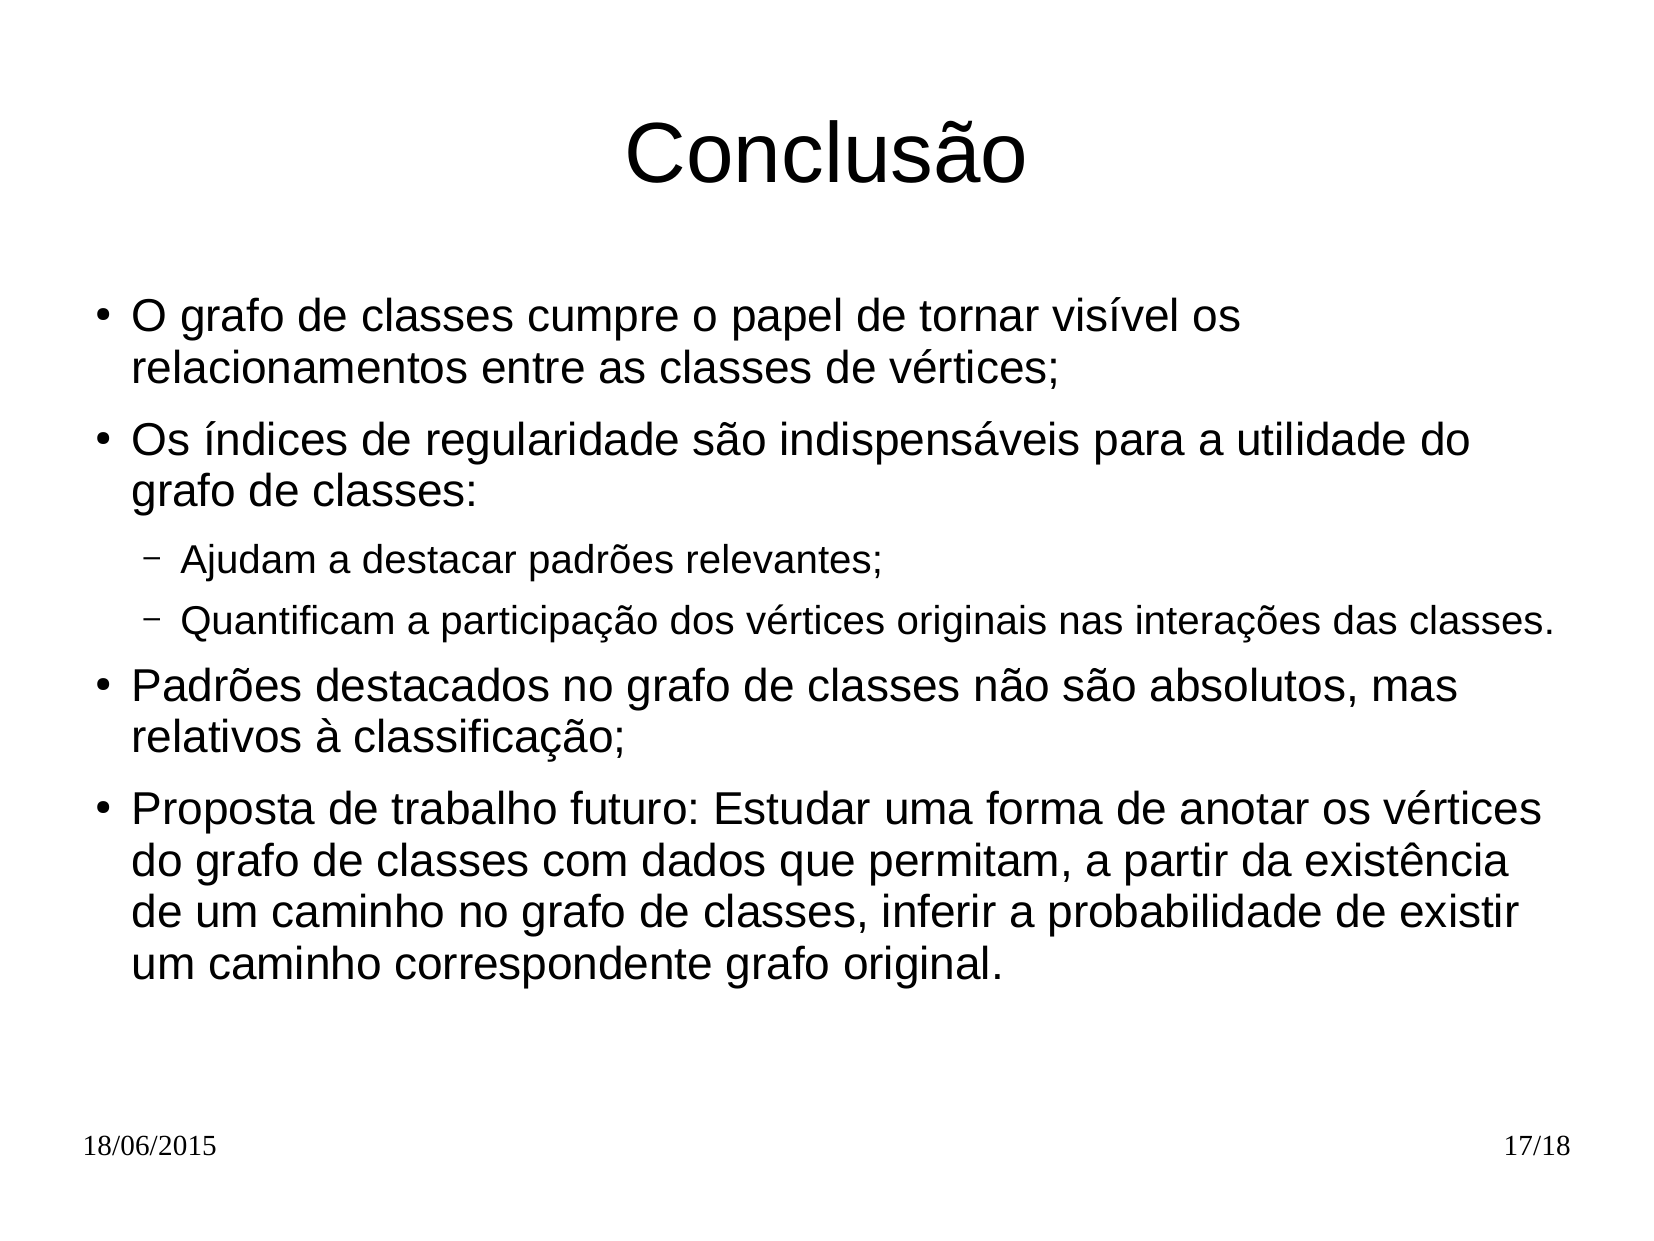

# Conclusão
O grafo de classes cumpre o papel de tornar visível os relacionamentos entre as classes de vértices;
Os índices de regularidade são indispensáveis para a utilidade do grafo de classes:
Ajudam a destacar padrões relevantes;
Quantificam a participação dos vértices originais nas interações das classes.
Padrões destacados no grafo de classes não são absolutos, mas relativos à classificação;
Proposta de trabalho futuro: Estudar uma forma de anotar os vértices do grafo de classes com dados que permitam, a partir da existência de um caminho no grafo de classes, inferir a probabilidade de existir um caminho correspondente grafo original.
18/06/2015
17